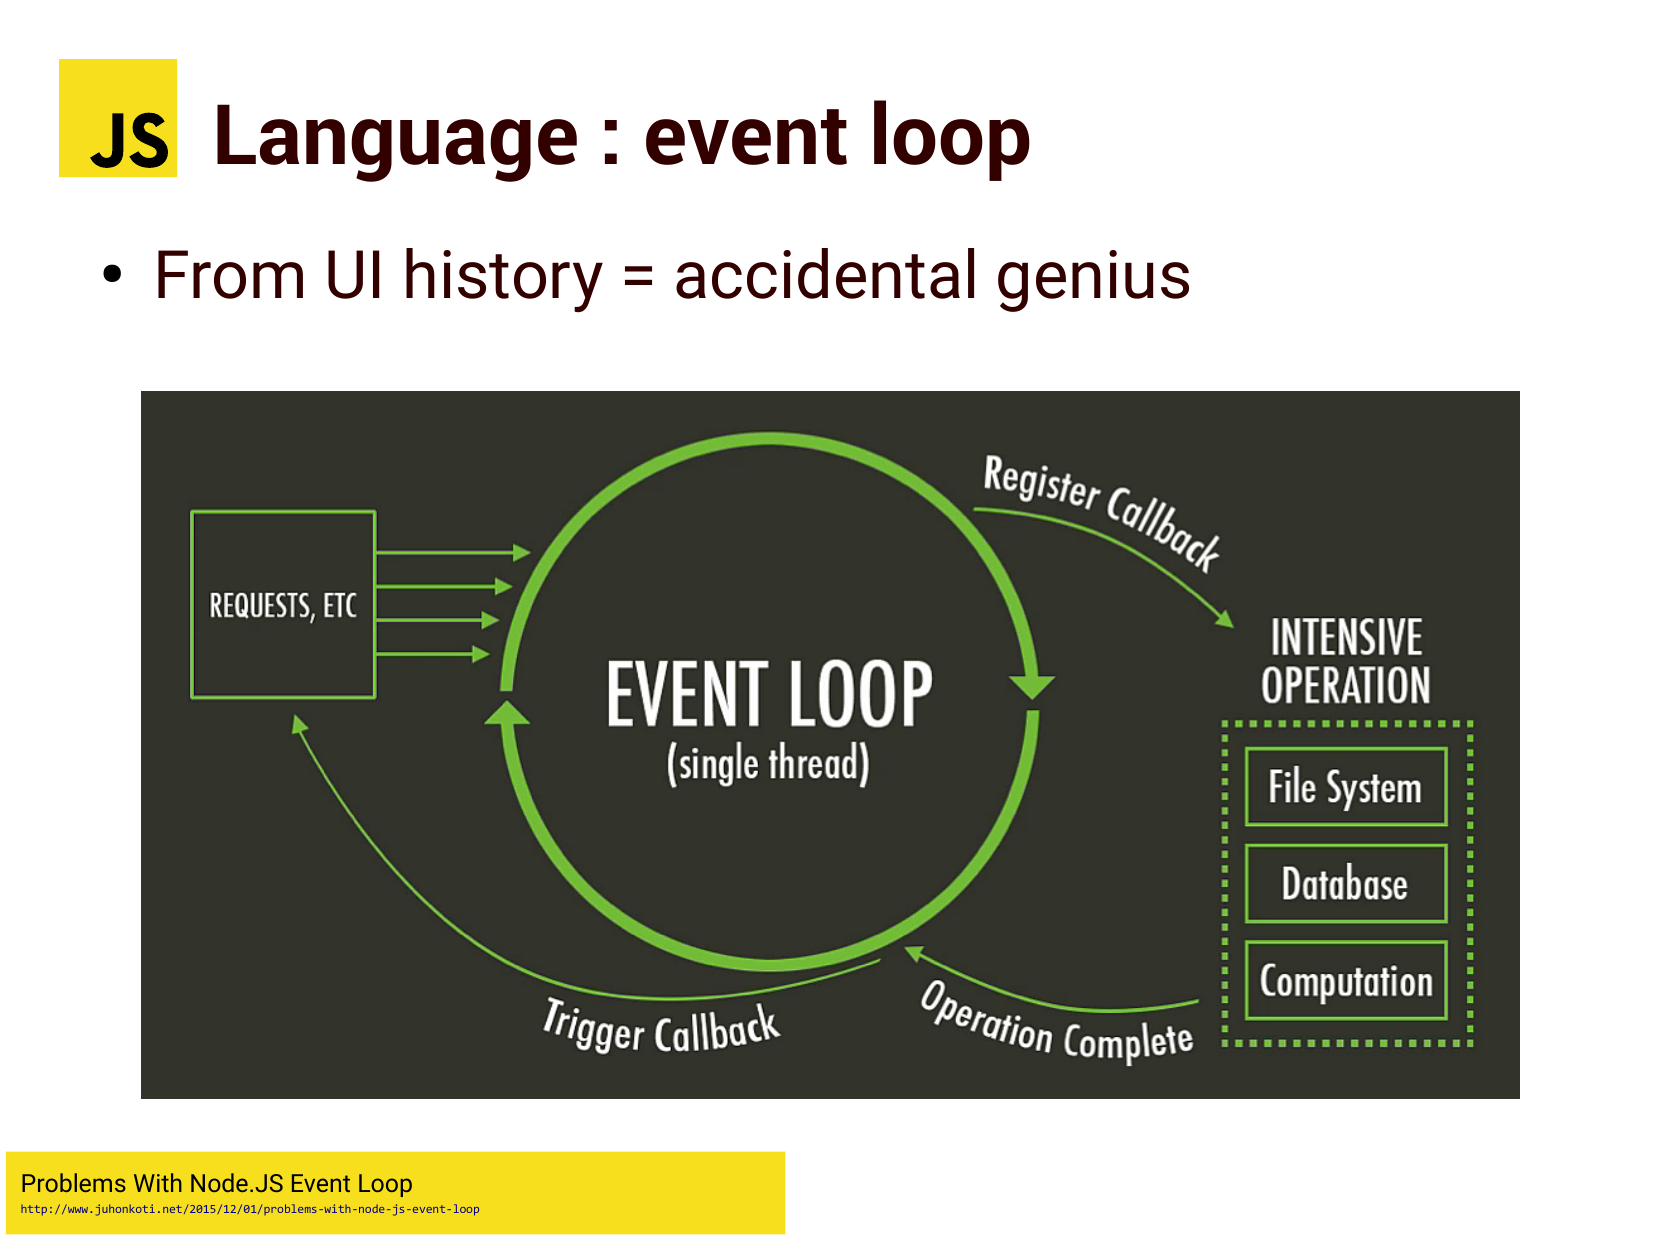

# Language : event loop
From UI history = accidental genius
Problems With Node.JS Event Loop
http://www.juhonkoti.net/2015/12/01/problems-with-node-js-event-loop